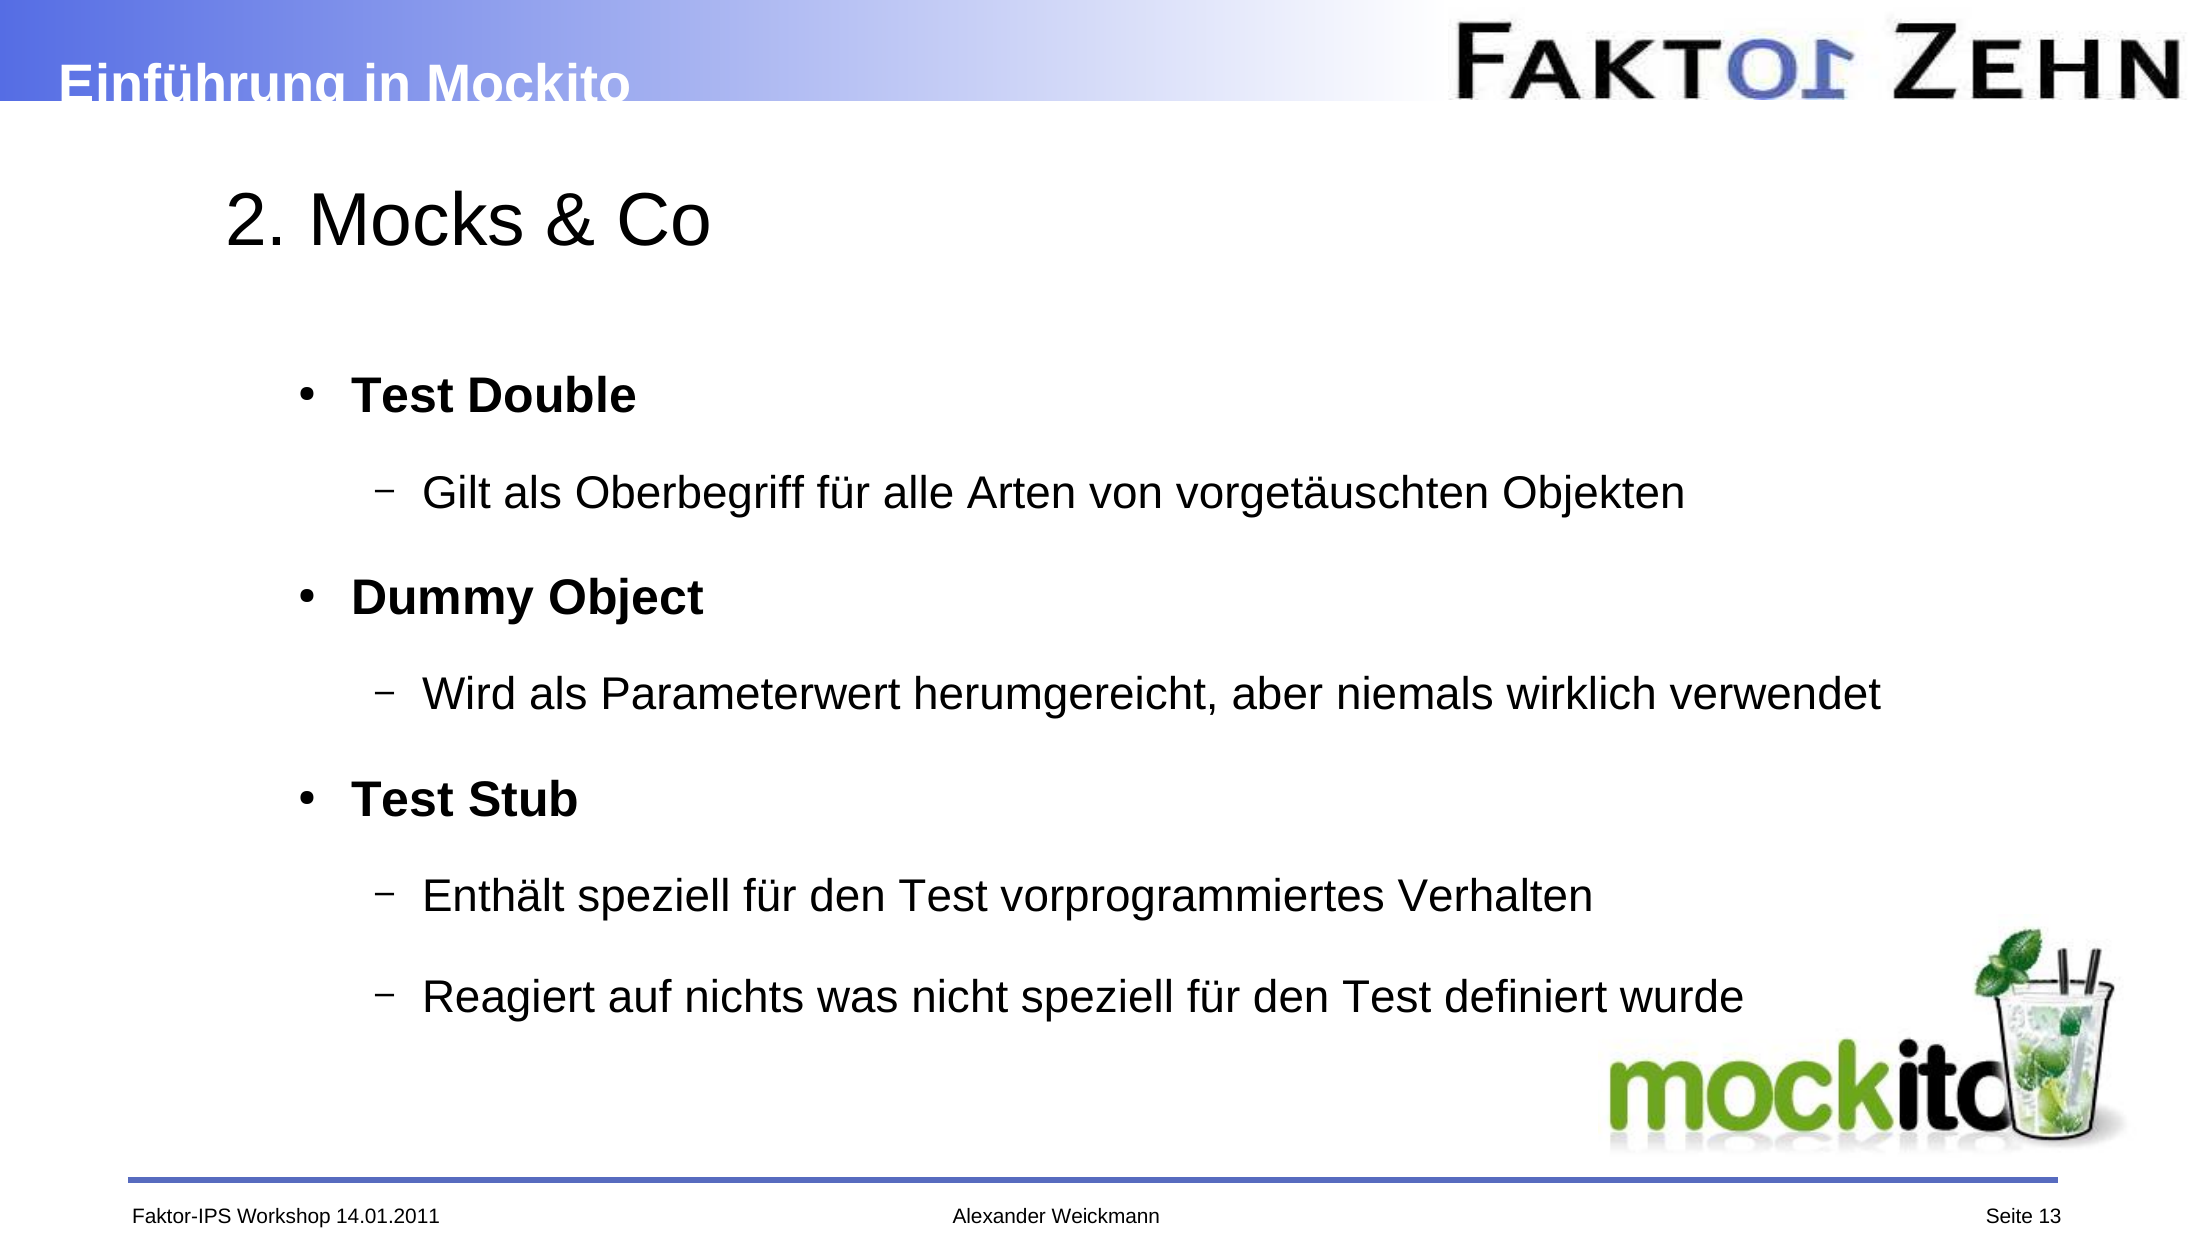

# 2. Mocks & Co
Test Double
Gilt als Oberbegriff für alle Arten von vorgetäuschten Objekten
Dummy Object
Wird als Parameterwert herumgereicht, aber niemals wirklich verwendet
Test Stub
Enthält speziell für den Test vorprogrammiertes Verhalten
Reagiert auf nichts was nicht speziell für den Test definiert wurde